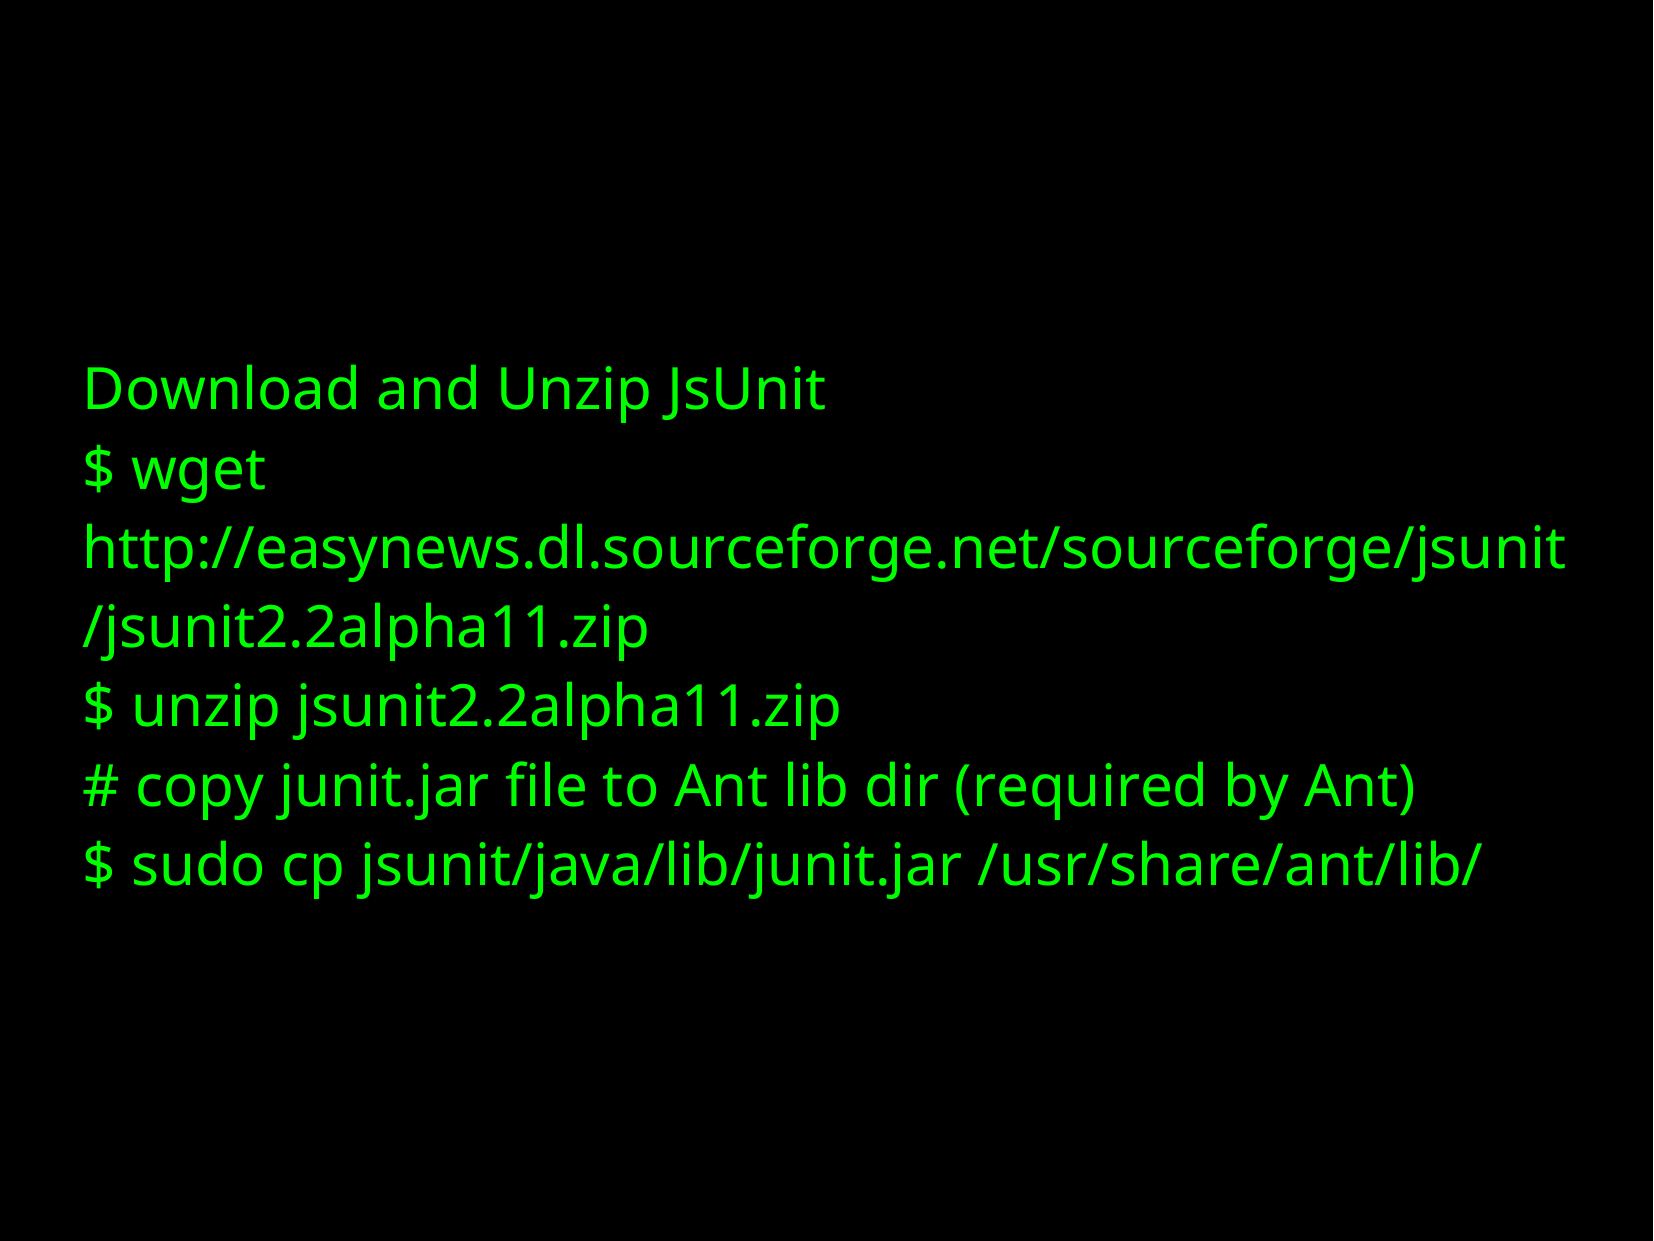

# Download and Unzip JsUnit $ wget http://easynews.dl.sourceforge.net/sourceforge/jsunit/jsunit2.2alpha11.zip $ unzip jsunit2.2alpha11.zip # copy junit.jar file to Ant lib dir (required by Ant) $ sudo cp jsunit/java/lib/junit.jar /usr/share/ant/lib/